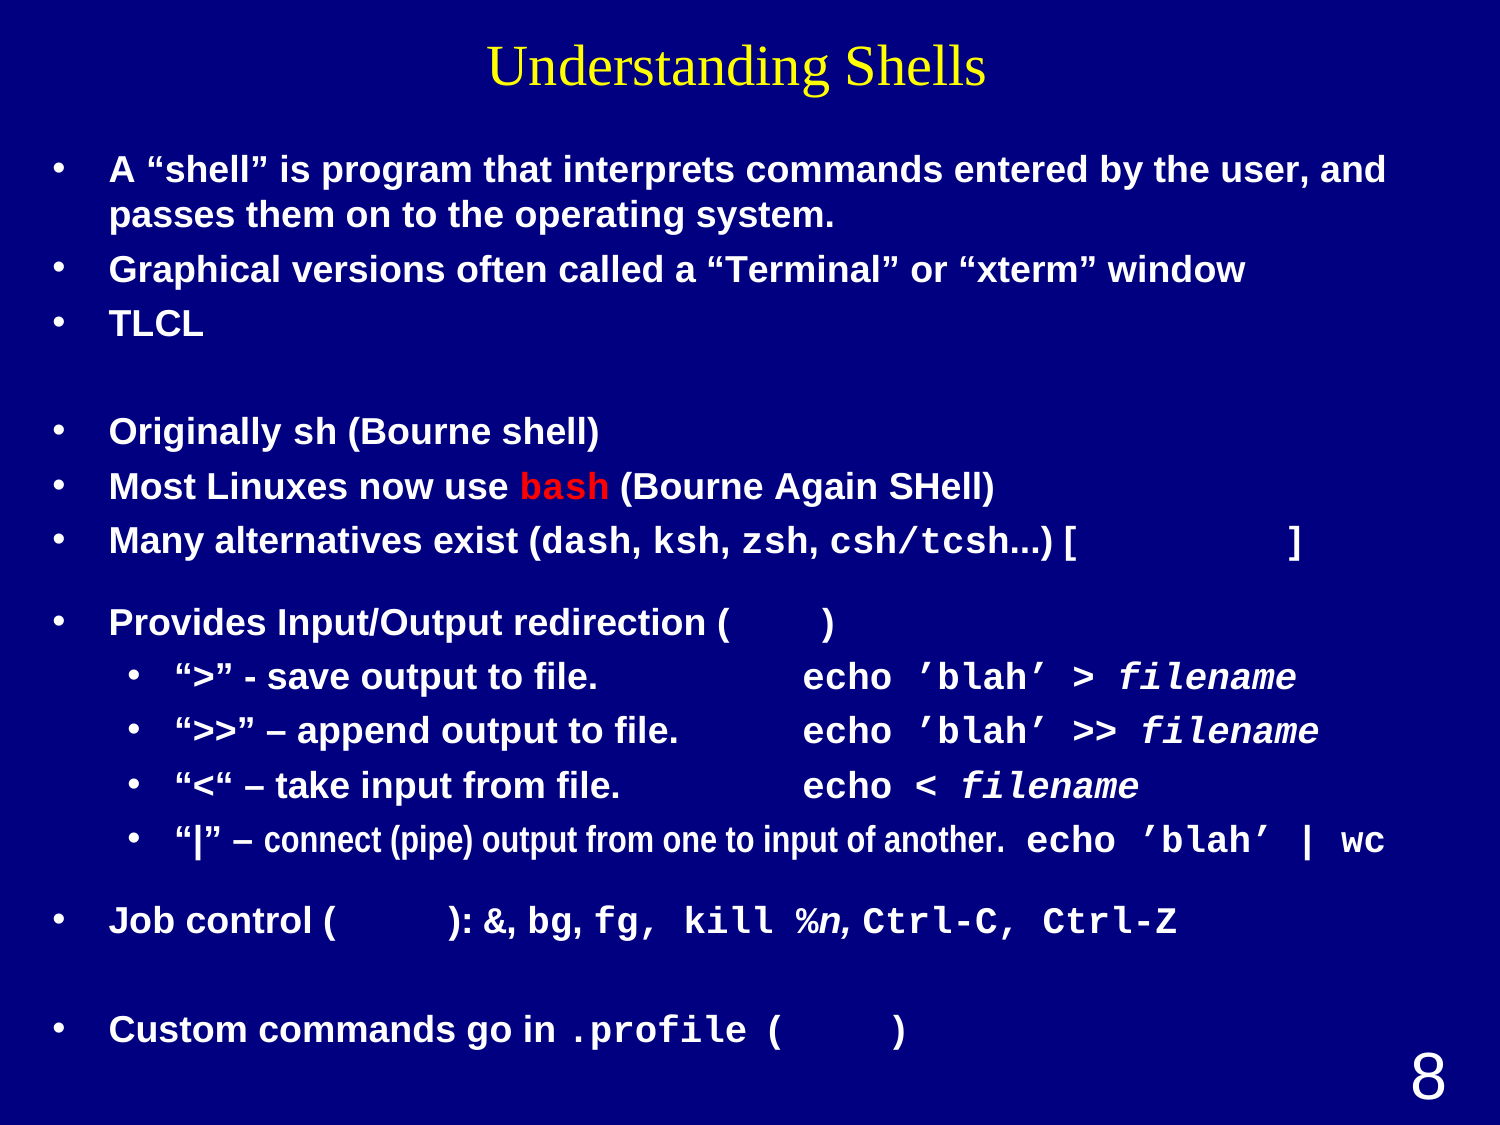

# Understanding Shells
A “shell” is program that interprets commands entered by the user, and passes them on to the operating system.
Graphical versions often called a “Terminal” or “xterm” window
TLCL Ch. 1
Originally sh (Bourne shell)
Most Linuxes now use bash (Bourne Again SHell)
Many alternatives exist (dash, ksh, zsh, csh/tcsh...) [comparison]
Provides Input/Output redirection (Ch. 6)
“>” - save output to file. 		echo ’blah’ > filename
“>>” – append output to file. 	echo ’blah’ >> filename
“<“ – take input from file. 		echo < filename
“|” – connect (pipe) output from one to input of another. echo ’blah’ | wc
Job control (Ch. 10): &, bg, fg, kill %n, Ctrl-C, Ctrl-Z
Custom commands go in .profile (Ch. 11)